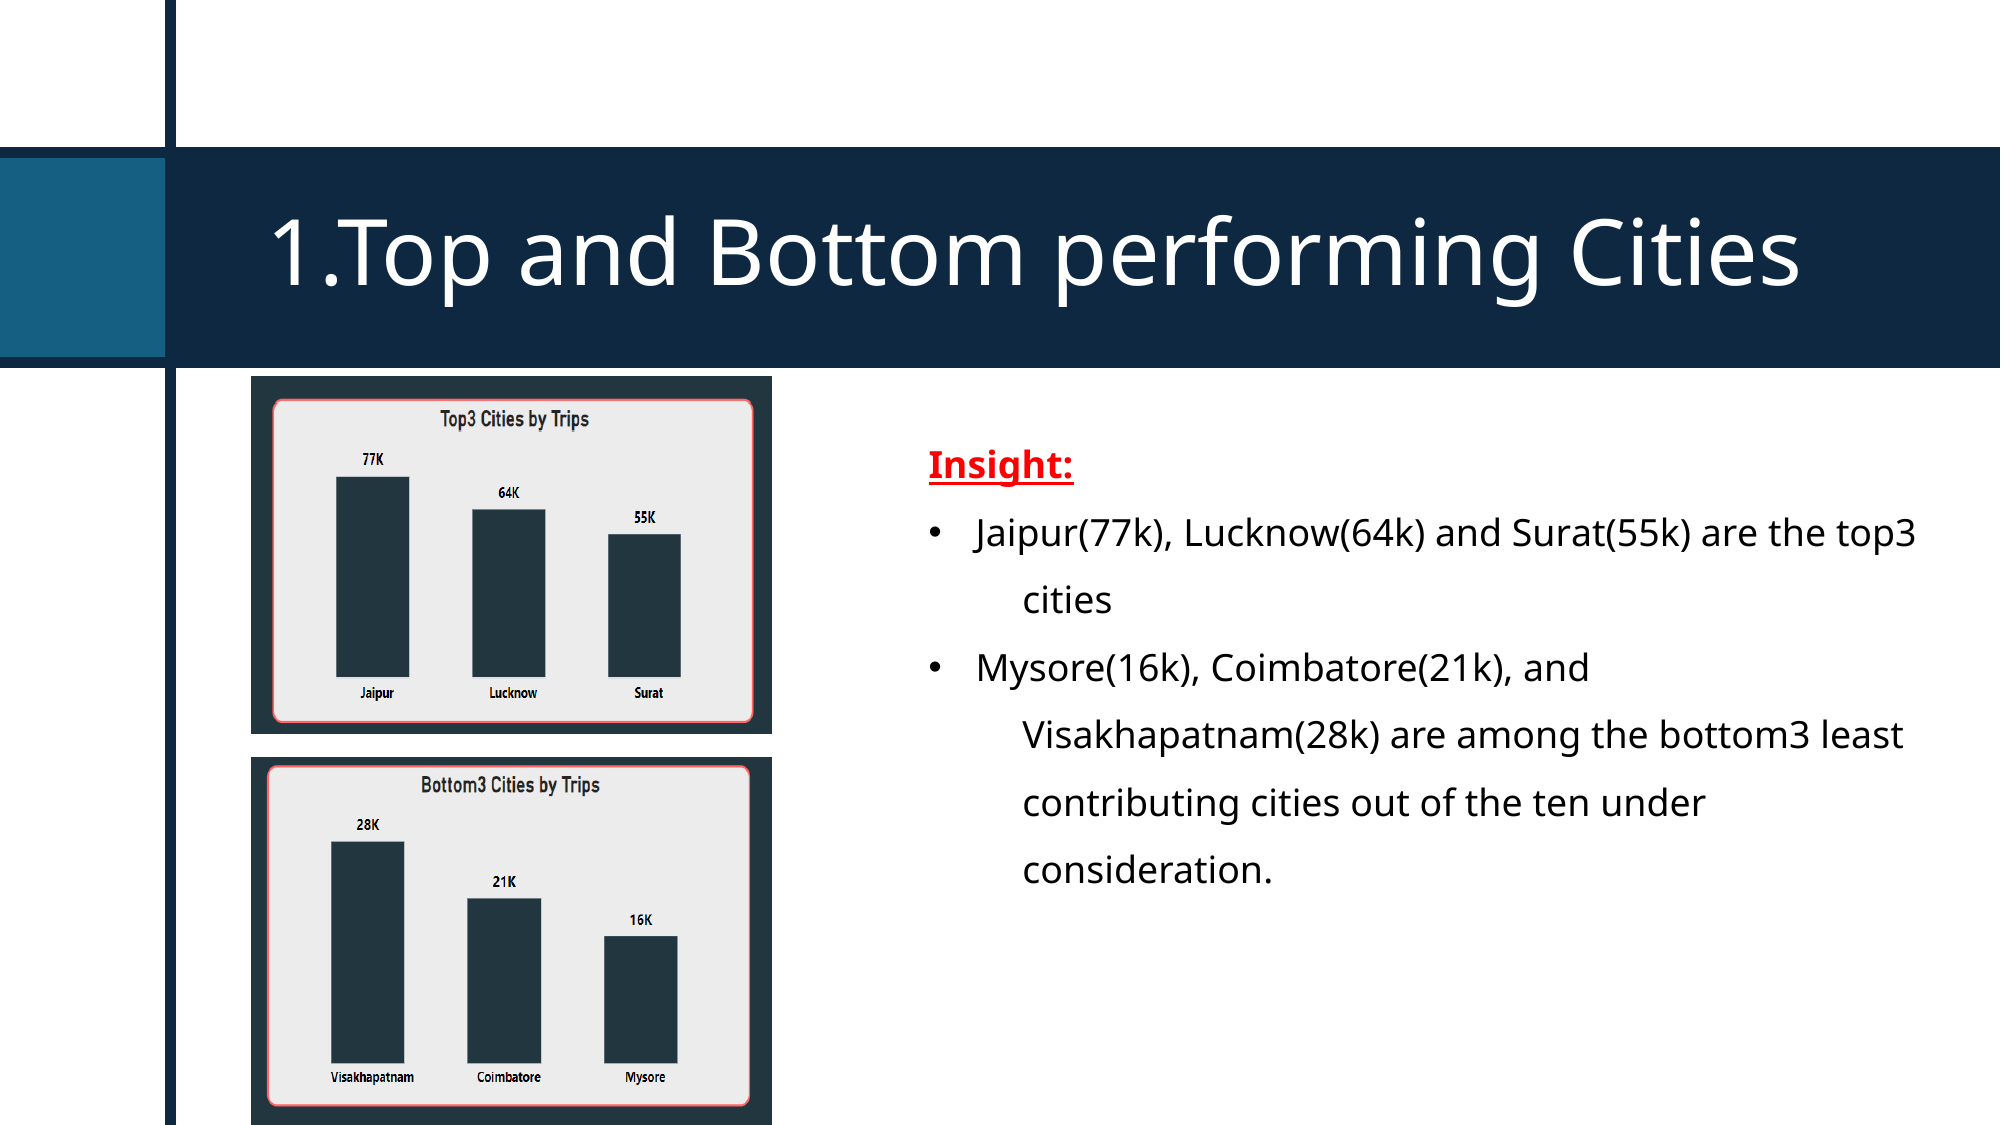

# 1.Top and Bottom performing Cities
Insight:
Jaipur(77k), Lucknow(64k) and Surat(55k) are the top3 cities
Mysore(16k), Coimbatore(21k), and Visakhapatnam(28k) are among the bottom3 least contributing cities out of the ten under consideration.